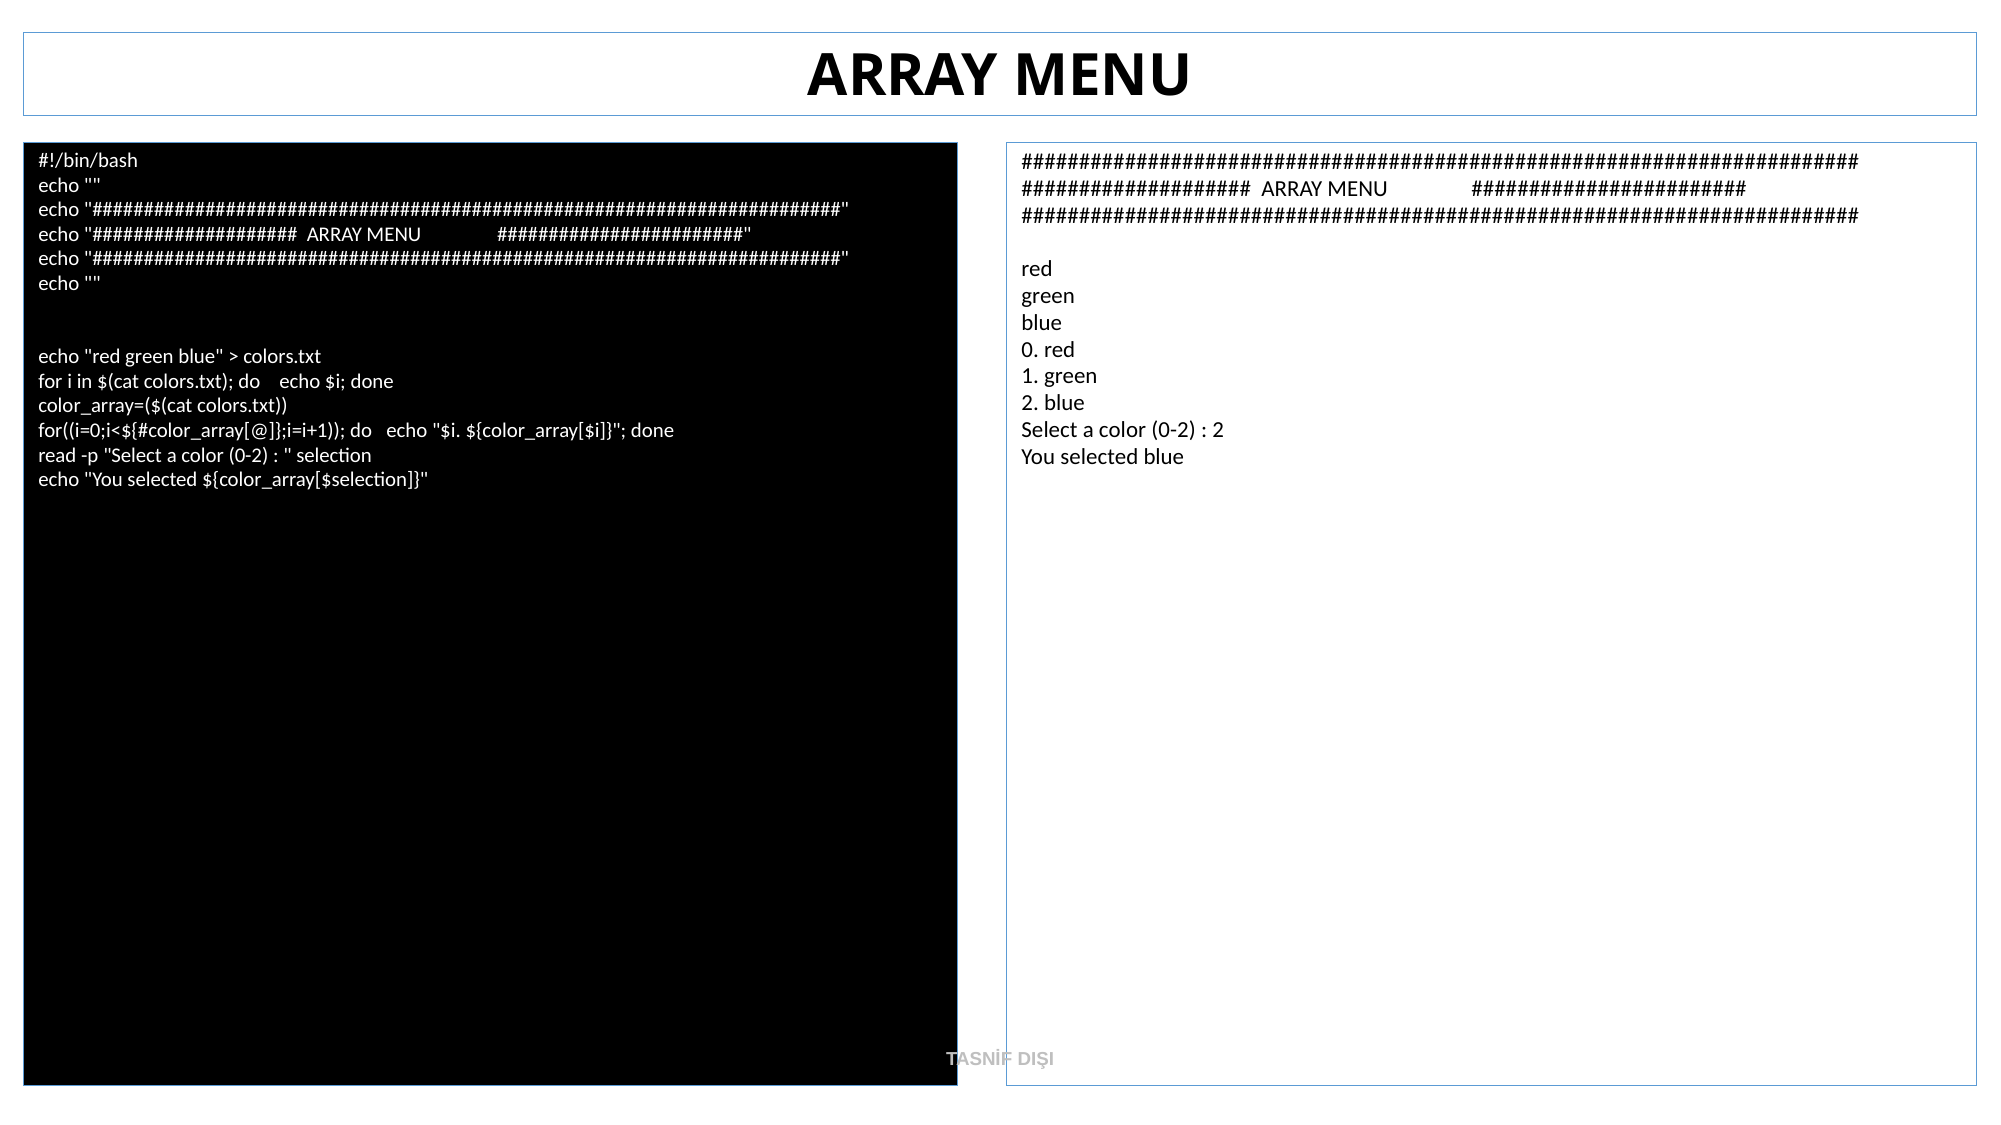

# ARRAY MENU
#!/bin/bash
echo ""
echo "#########################################################################"
echo "#################### ARRAY MENU ########################"
echo "#########################################################################"
echo ""
echo "red green blue" > colors.txt
for i in $(cat colors.txt); do echo $i; done
color_array=($(cat colors.txt))
for((i=0;i<${#color_array[@]};i=i+1)); do echo "$i. ${color_array[$i]}"; done
read -p "Select a color (0-2) : " selection
echo "You selected ${color_array[$selection]}"
#########################################################################
#################### ARRAY MENU ########################
#########################################################################
red
green
blue
0. red
1. green
2. blue
Select a color (0-2) : 2
You selected blue
TASNİF DIŞI